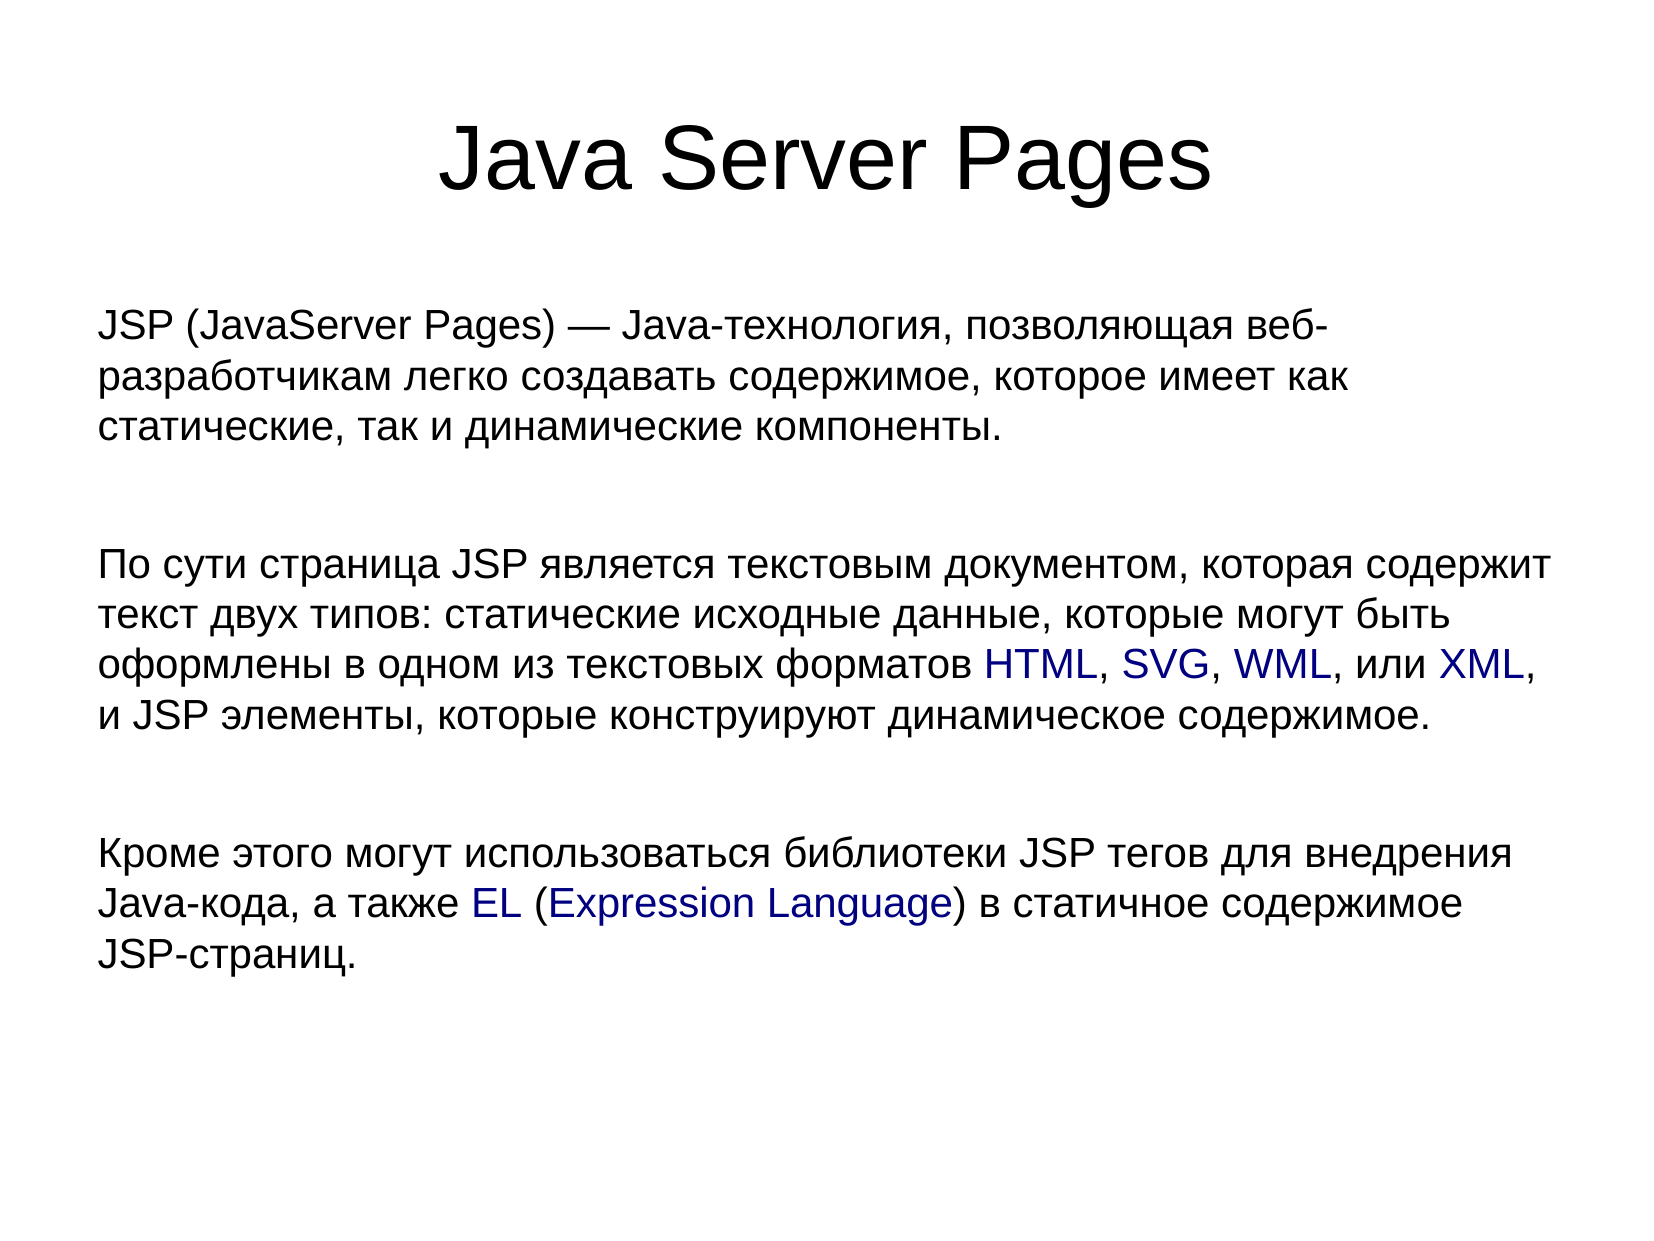

# Java Server Pages
JSP (JavaServer Pages) — Java-технология, позволяющая веб-разработчикам легко создавать содержимое, которое имеет как статические, так и динамические компоненты.
По сути страница JSP является текстовым документом, которая содержит текст двух типов: статические исходные данные, которые могут быть оформлены в одном из текстовых форматов HTML, SVG, WML, или XML, и JSP элементы, которые конструируют динамическое содержимое.
Кроме этого могут использоваться библиотеки JSP тегов для внедрения Java-кода, а также EL (Expression Language) в статичное содержимое JSP-страниц.